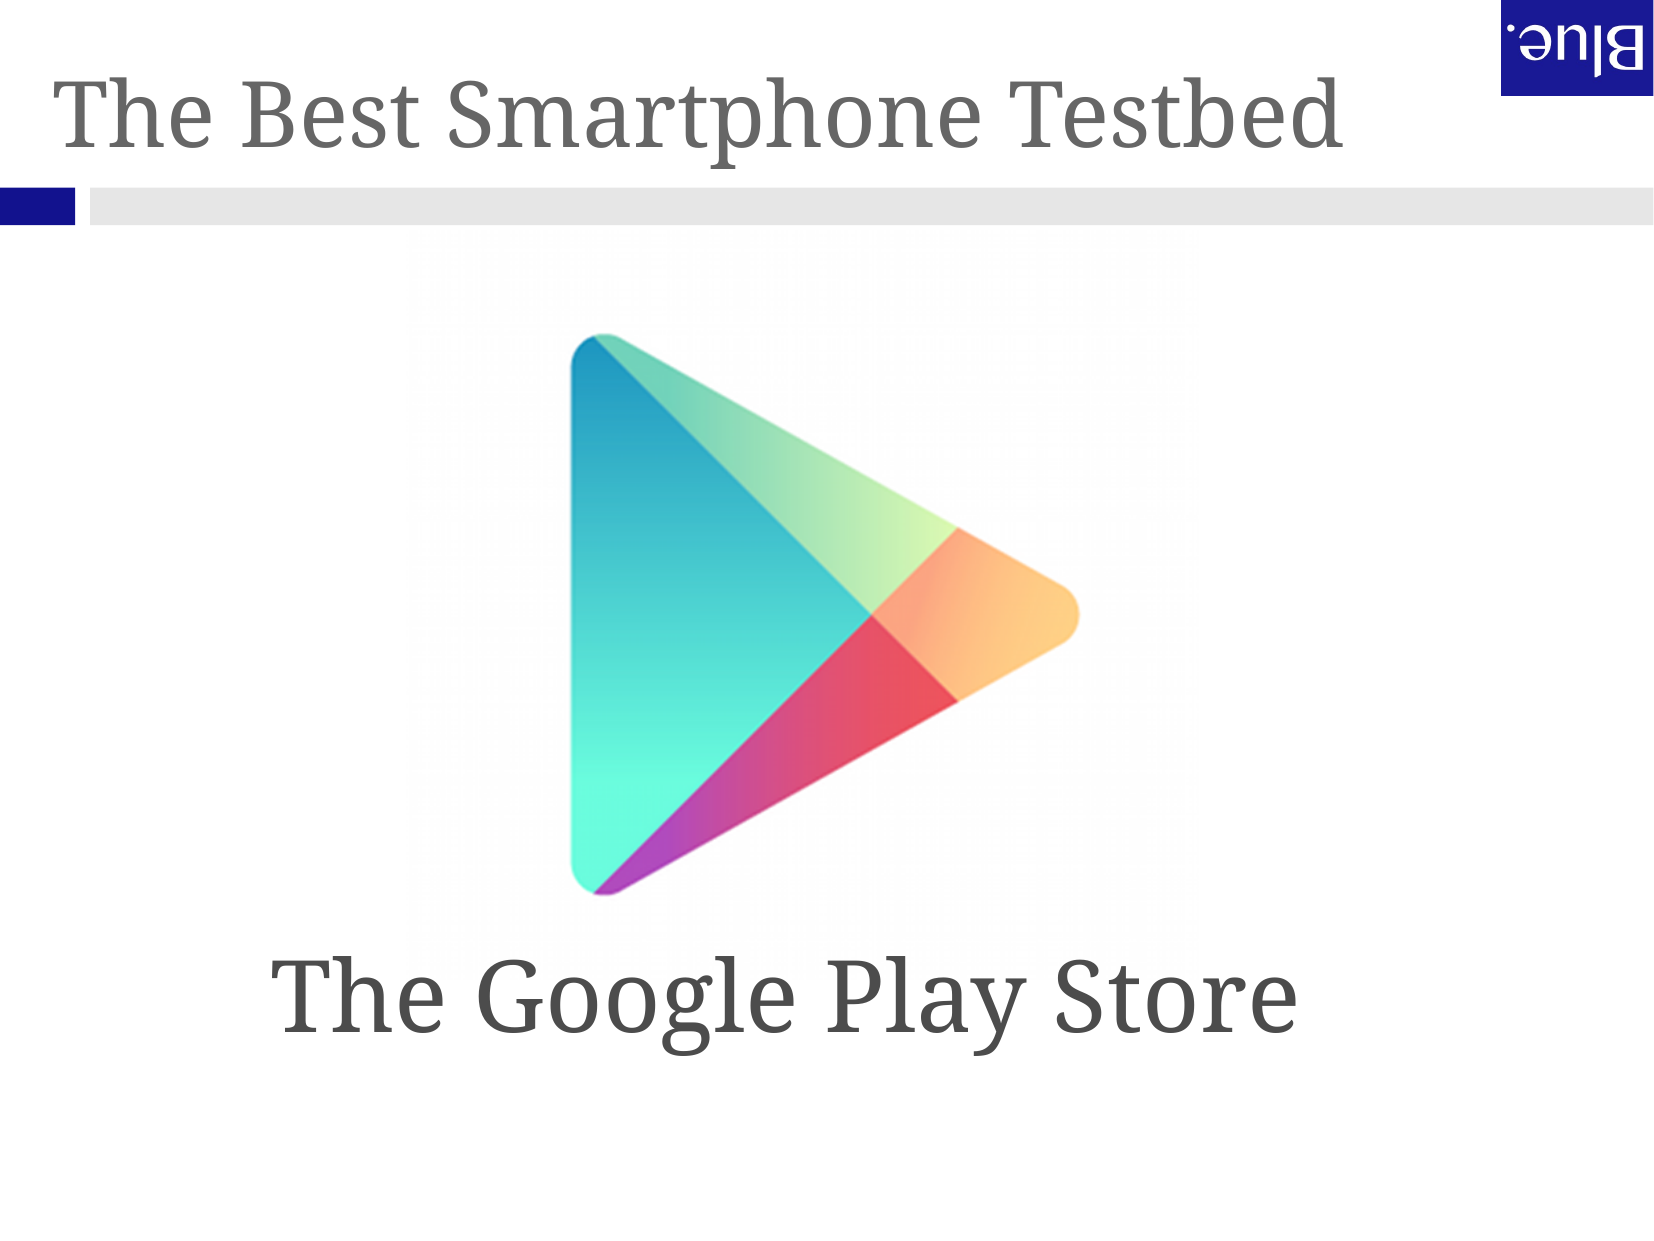

# The Best Smartphone Testbed
The Google Play Store